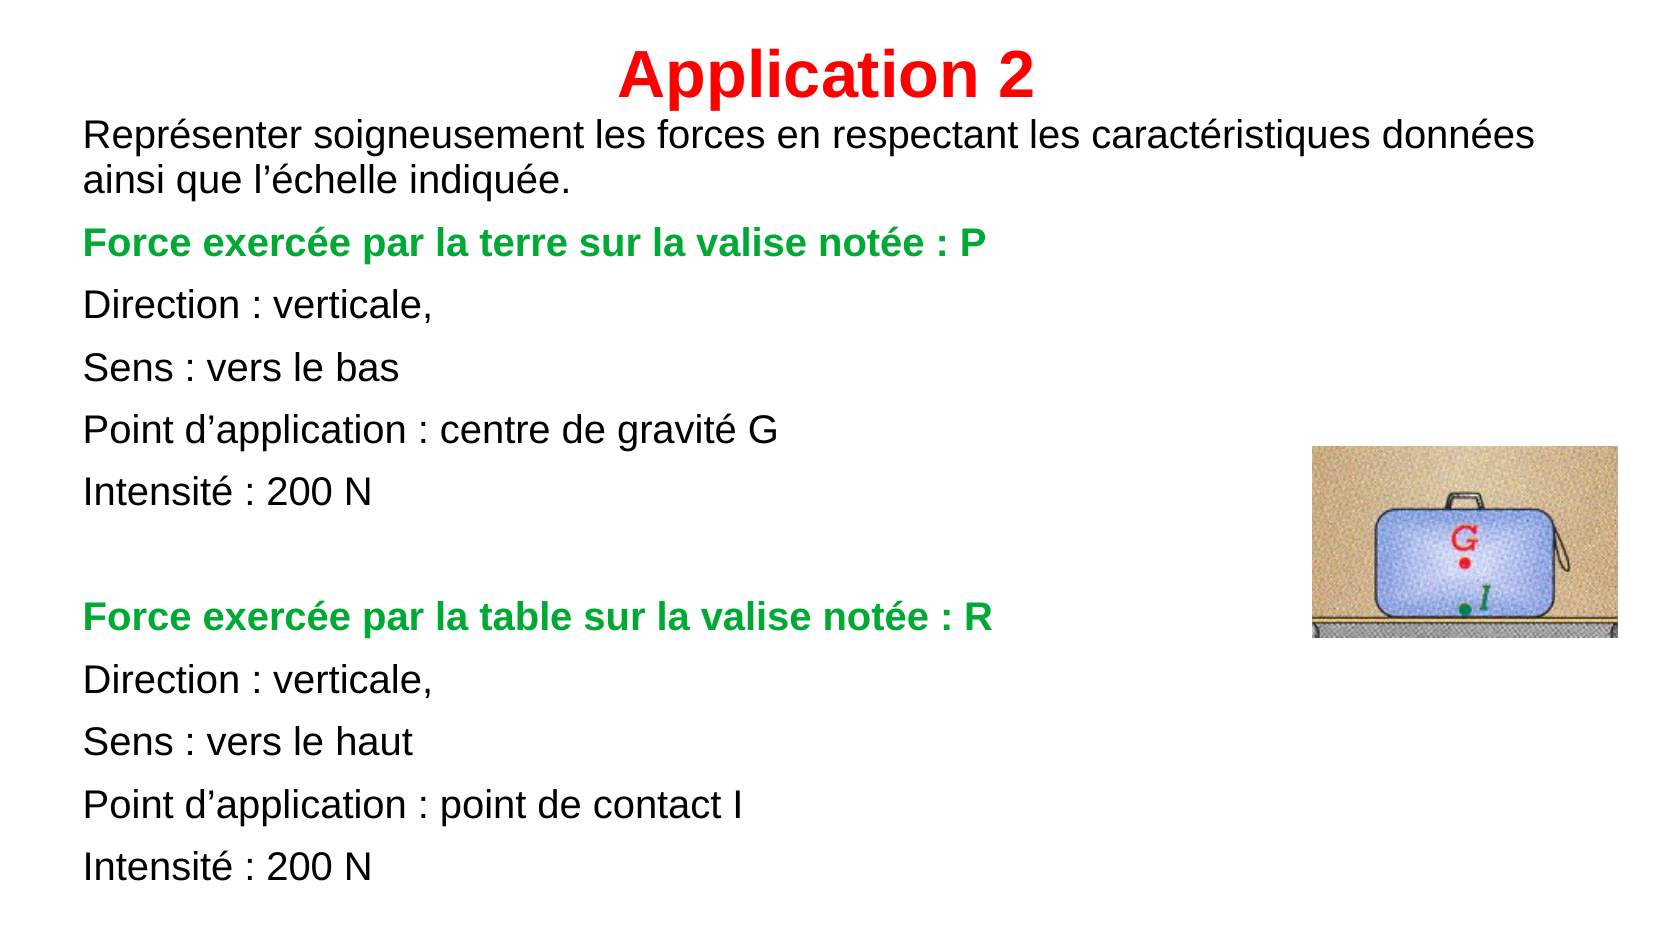

# Application 2
Représenter soigneusement les forces en respectant les caractéristiques données ainsi que l’échelle indiquée.
Force exercée par la terre sur la valise notée : P
Direction : verticale,
Sens : vers le bas
Point d’application : centre de gravité G
Intensité : 200 N
Force exercée par la table sur la valise notée : R
Direction : verticale,
Sens : vers le haut
Point d’application : point de contact I
Intensité : 200 N